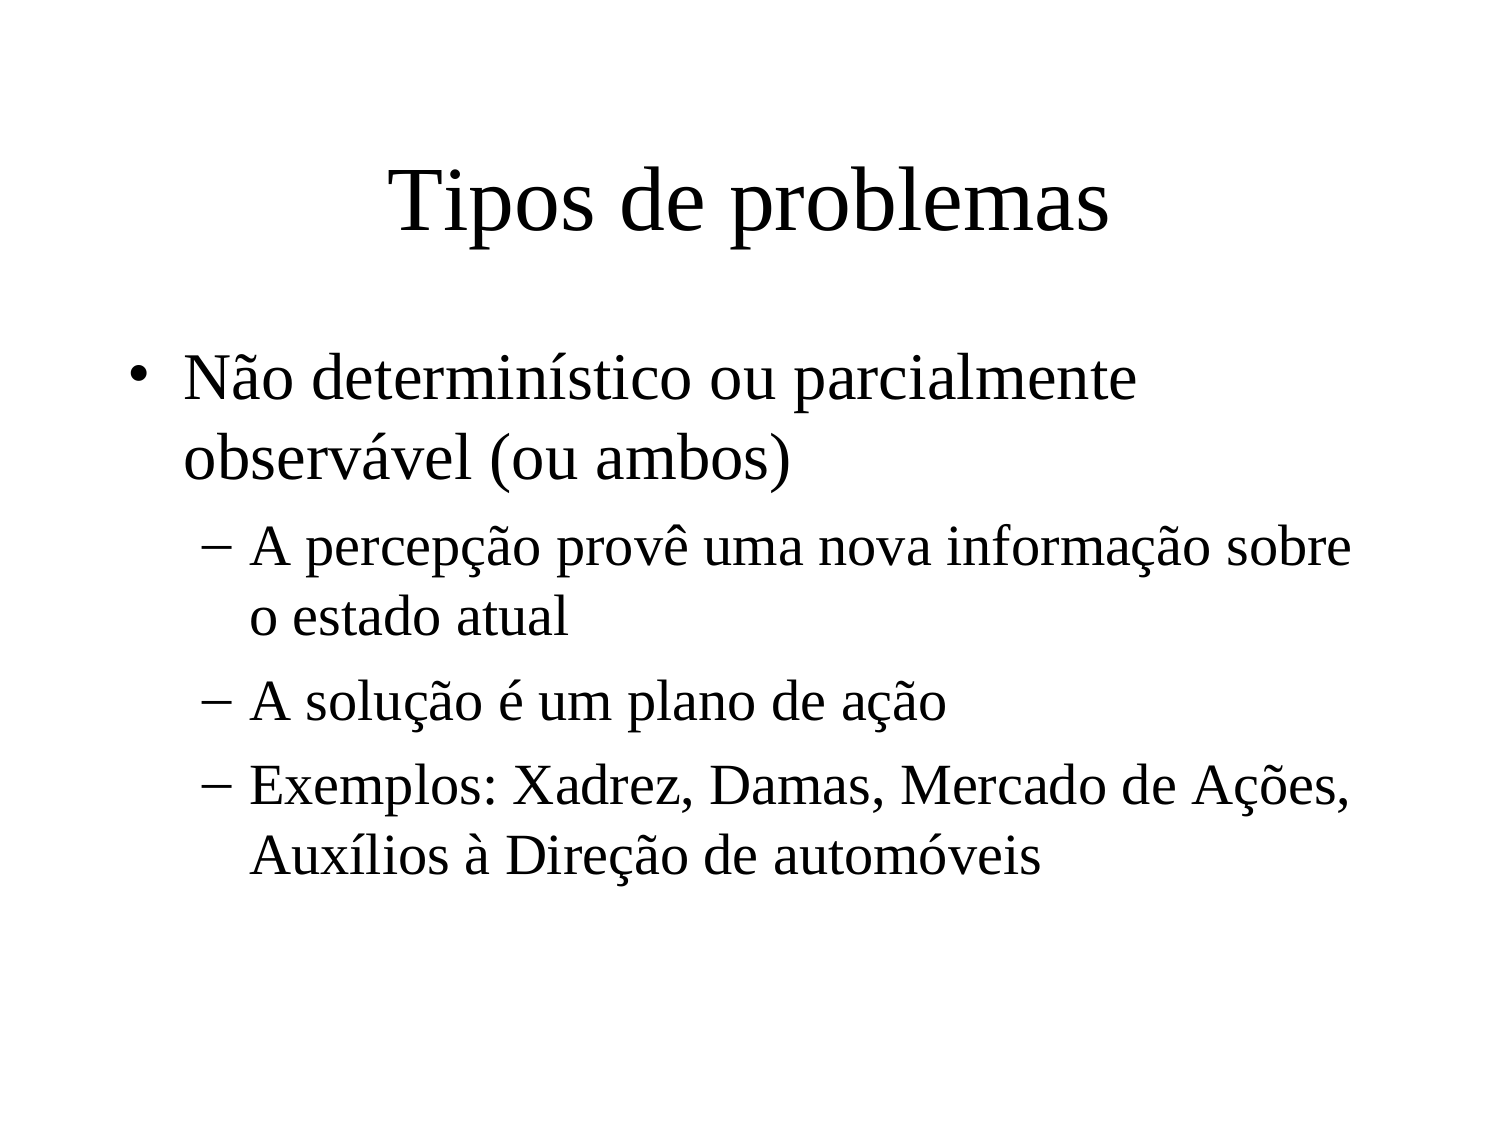

# Tipos de problemas
Não determinístico ou parcialmente observável (ou ambos)
A percepção provê uma nova informação sobre o estado atual
A solução é um plano de ação
Exemplos: Xadrez, Damas, Mercado de Ações, Auxílios à Direção de automóveis